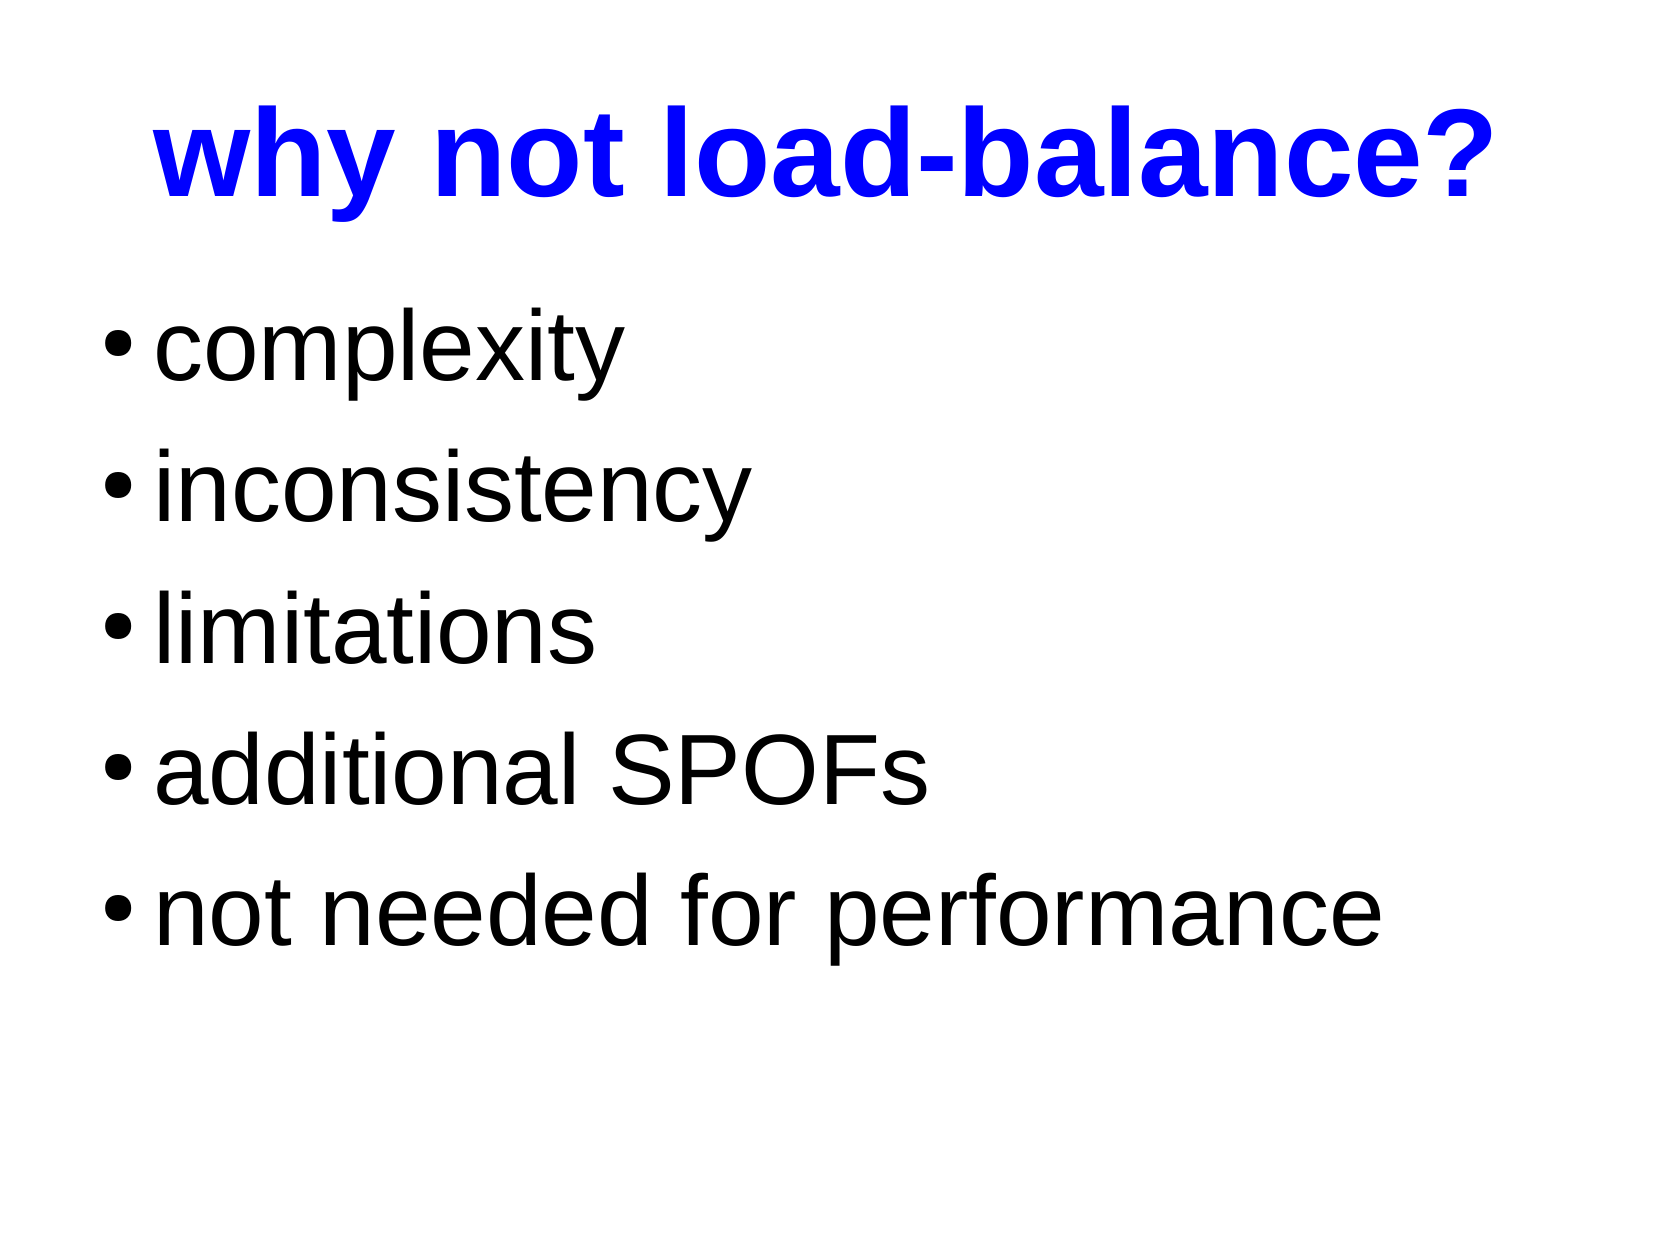

# why not load-balance?
complexity
inconsistency
limitations
additional SPOFs
not needed for performance